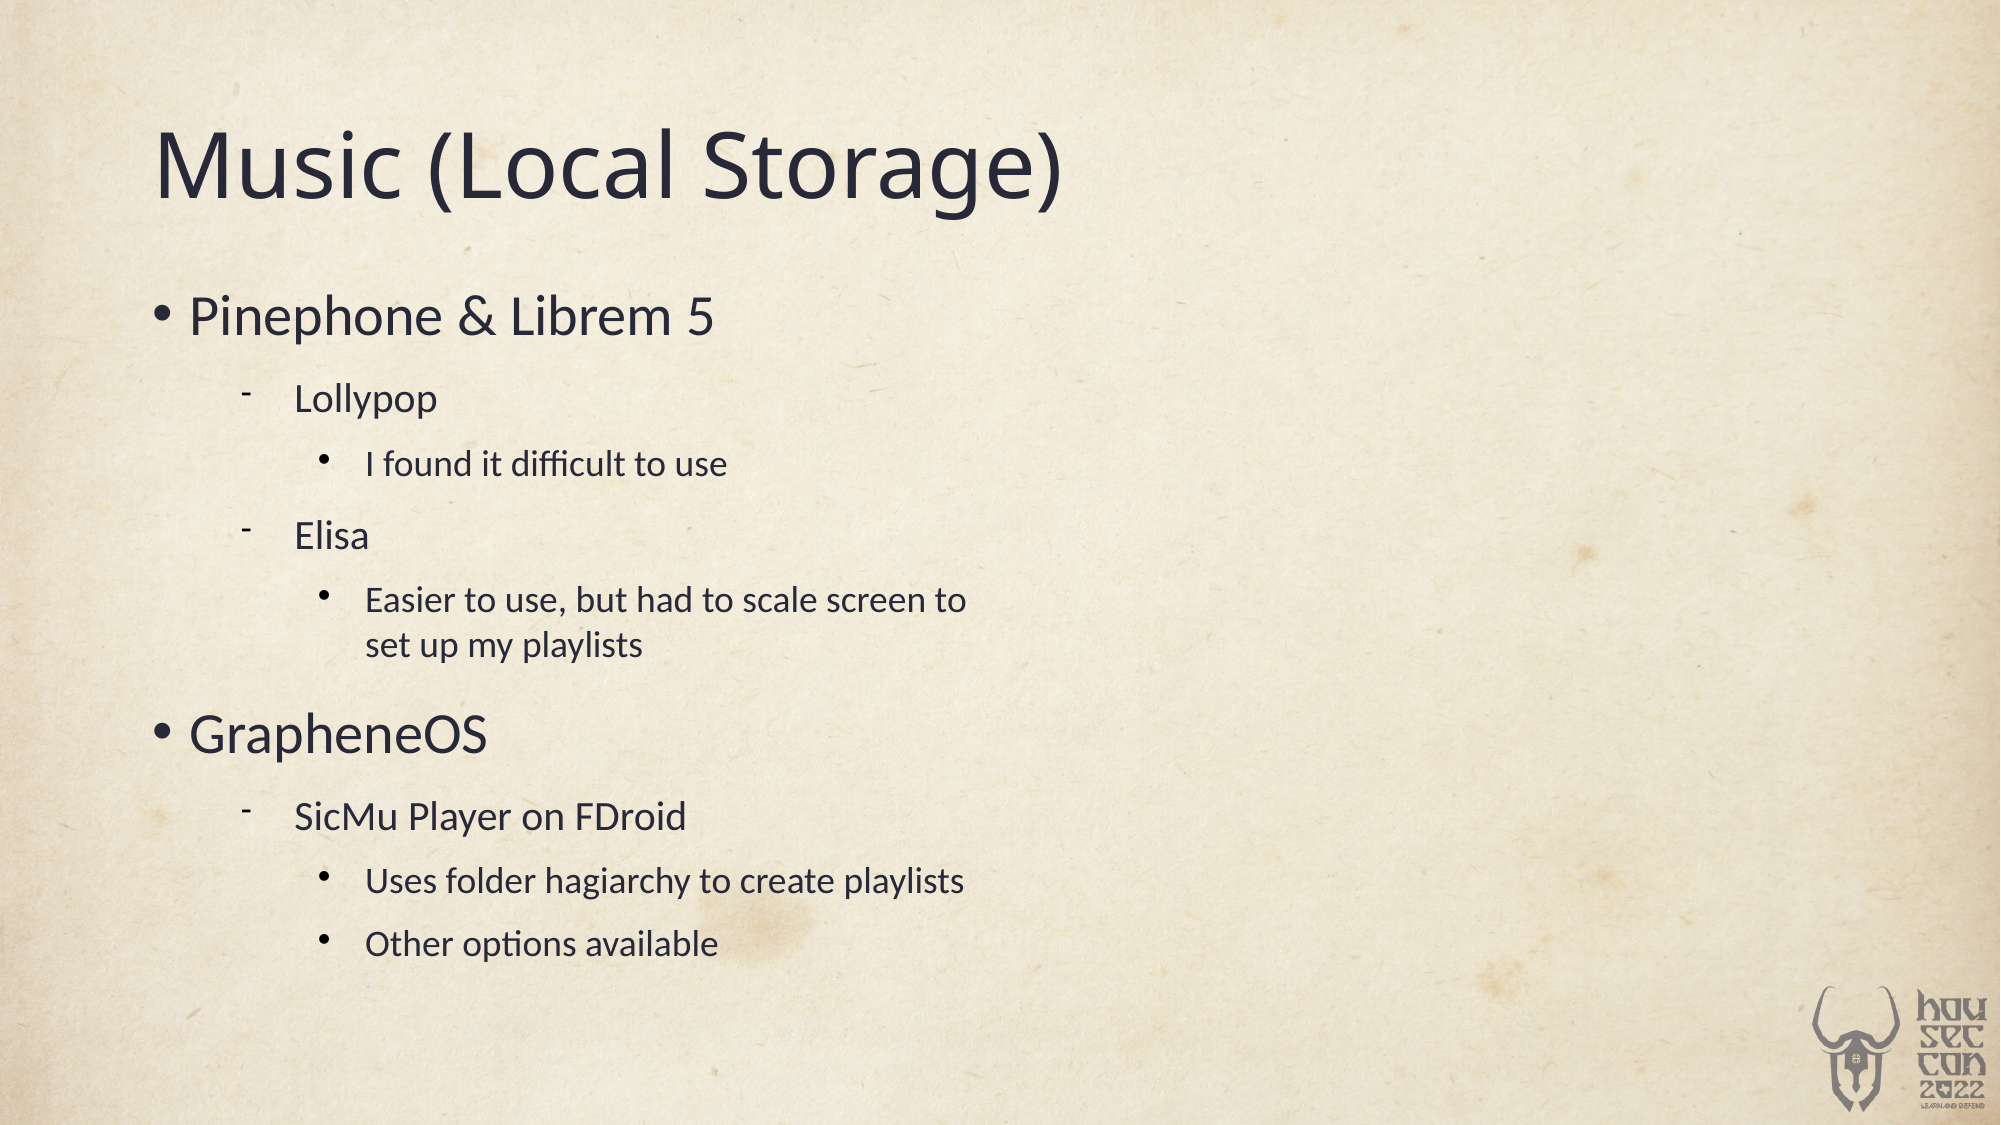

Music (Local Storage)
Pinephone & Librem 5
Lollypop
I found it difficult to use
Elisa
Easier to use, but had to scale screen to set up my playlists
GrapheneOS
SicMu Player on FDroid
Uses folder hagiarchy to create playlists
Other options available